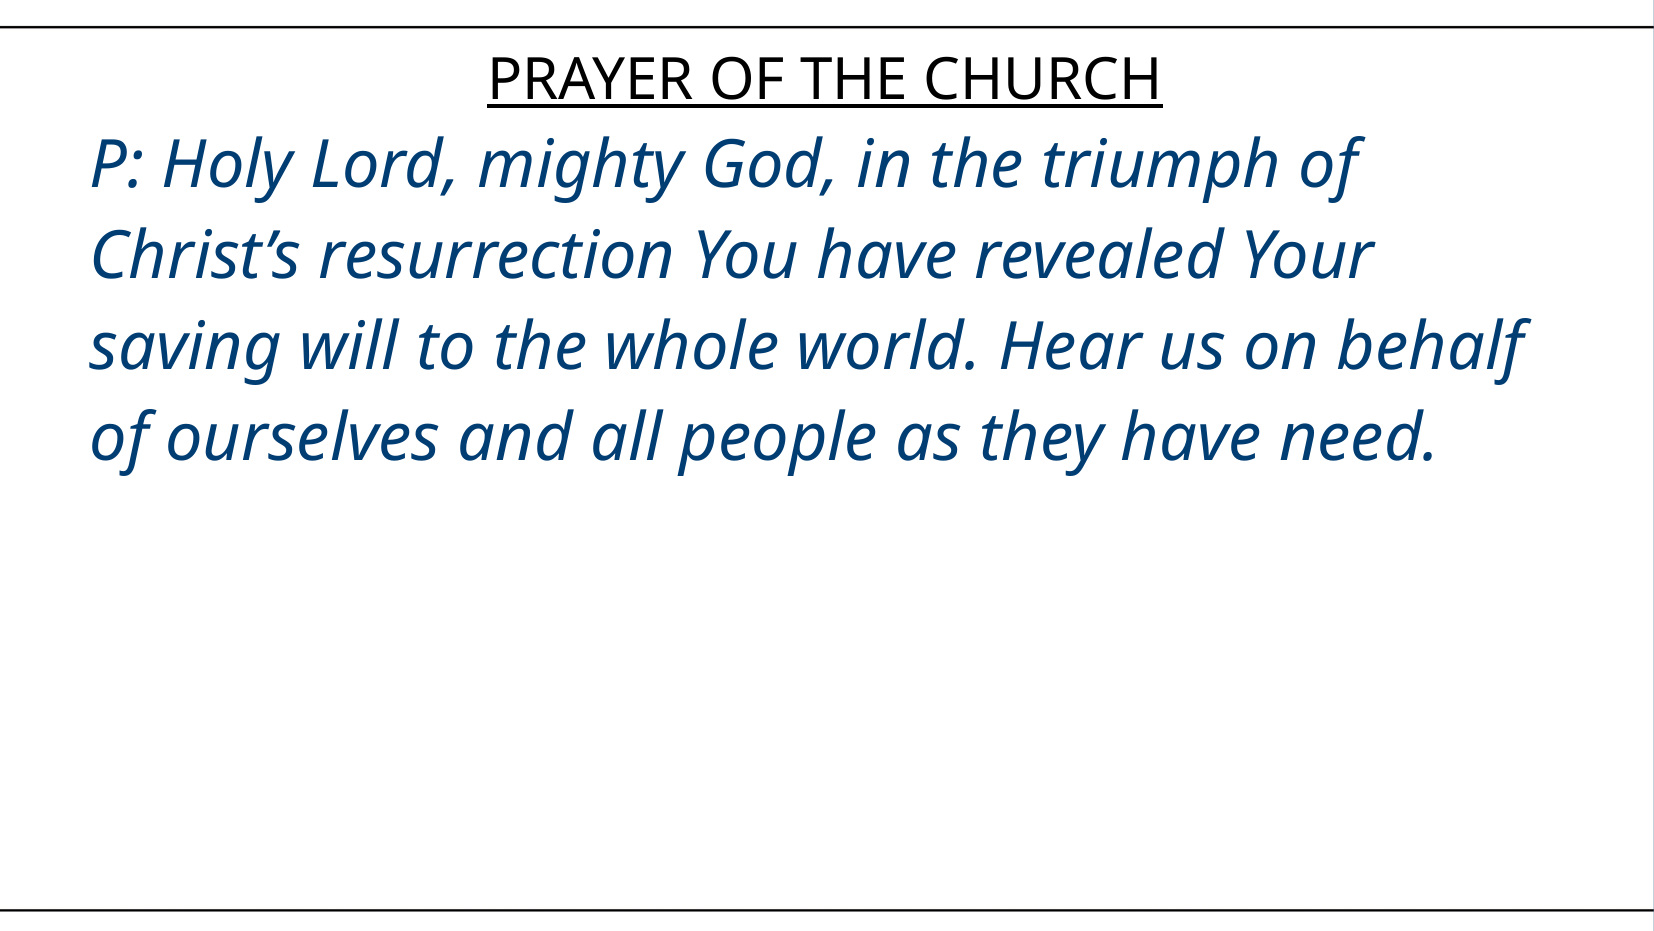

PRAYER OF THE CHURCH
P: Holy Lord, mighty God, in the triumph of Christ’s resurrection You have revealed Your saving will to the whole world. Hear us on behalf of ourselves and all people as they have need.